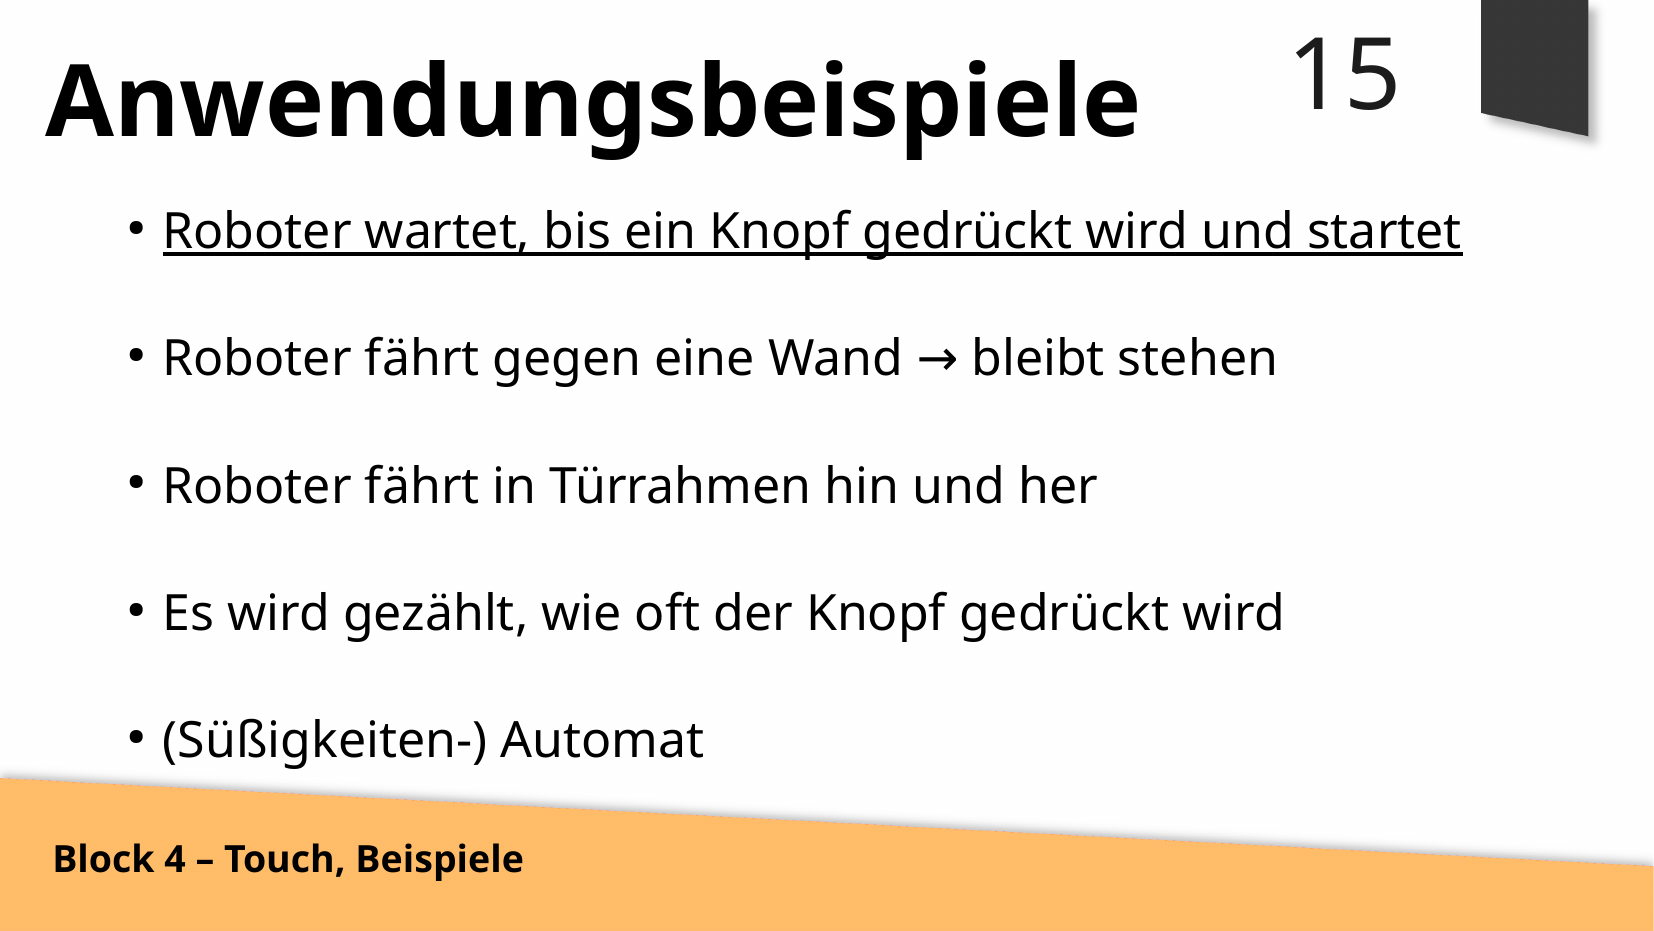

# Anwendungsbeispiele
Roboter wartet, bis ein Knopf gedrückt wird und startet
Roboter fährt gegen eine Wand → bleibt stehen
Roboter fährt in Türrahmen hin und her
Es wird gezählt, wie oft der Knopf gedrückt wird
(Süßigkeiten-) Automat
Block 4 – Touch, Beispiele